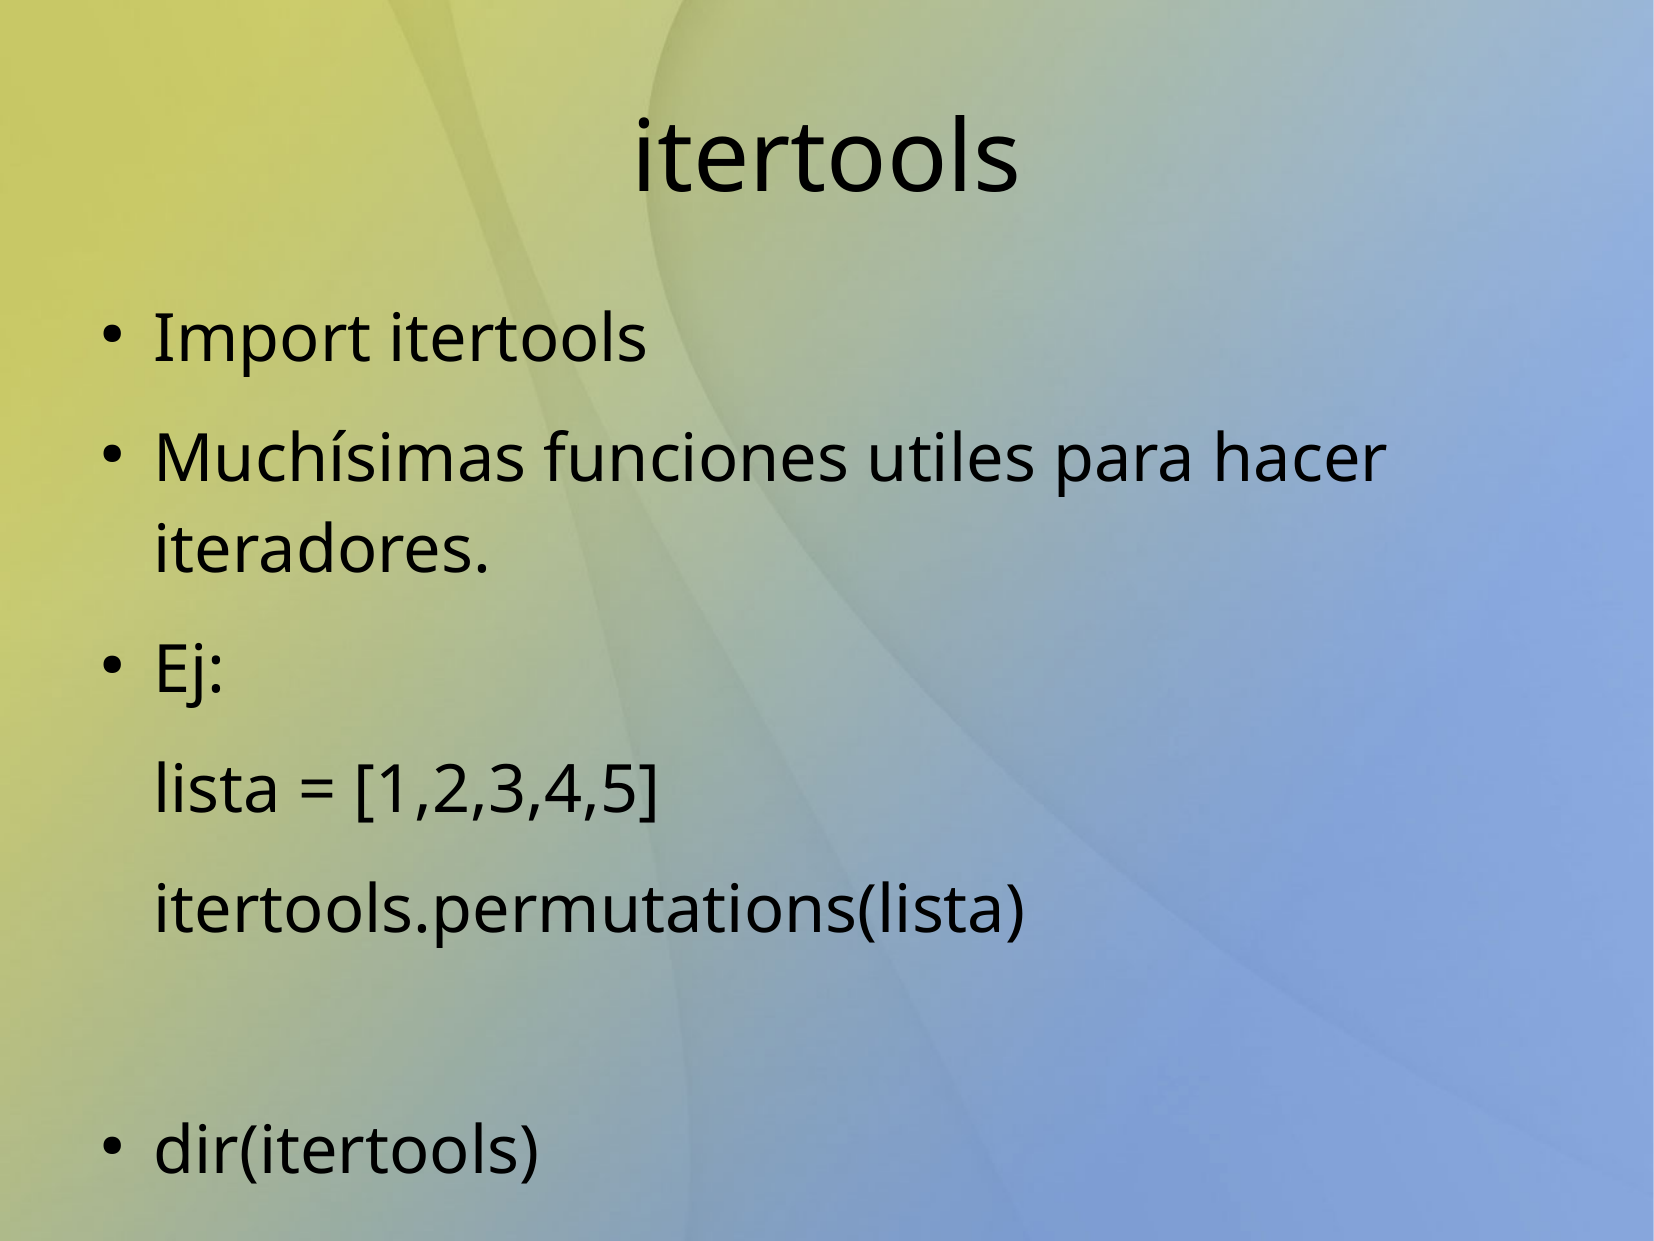

# itertools
Import itertools
Muchísimas funciones utiles para hacer iteradores.
Ej:
lista = [1,2,3,4,5]
itertools.permutations(lista)
dir(itertools)